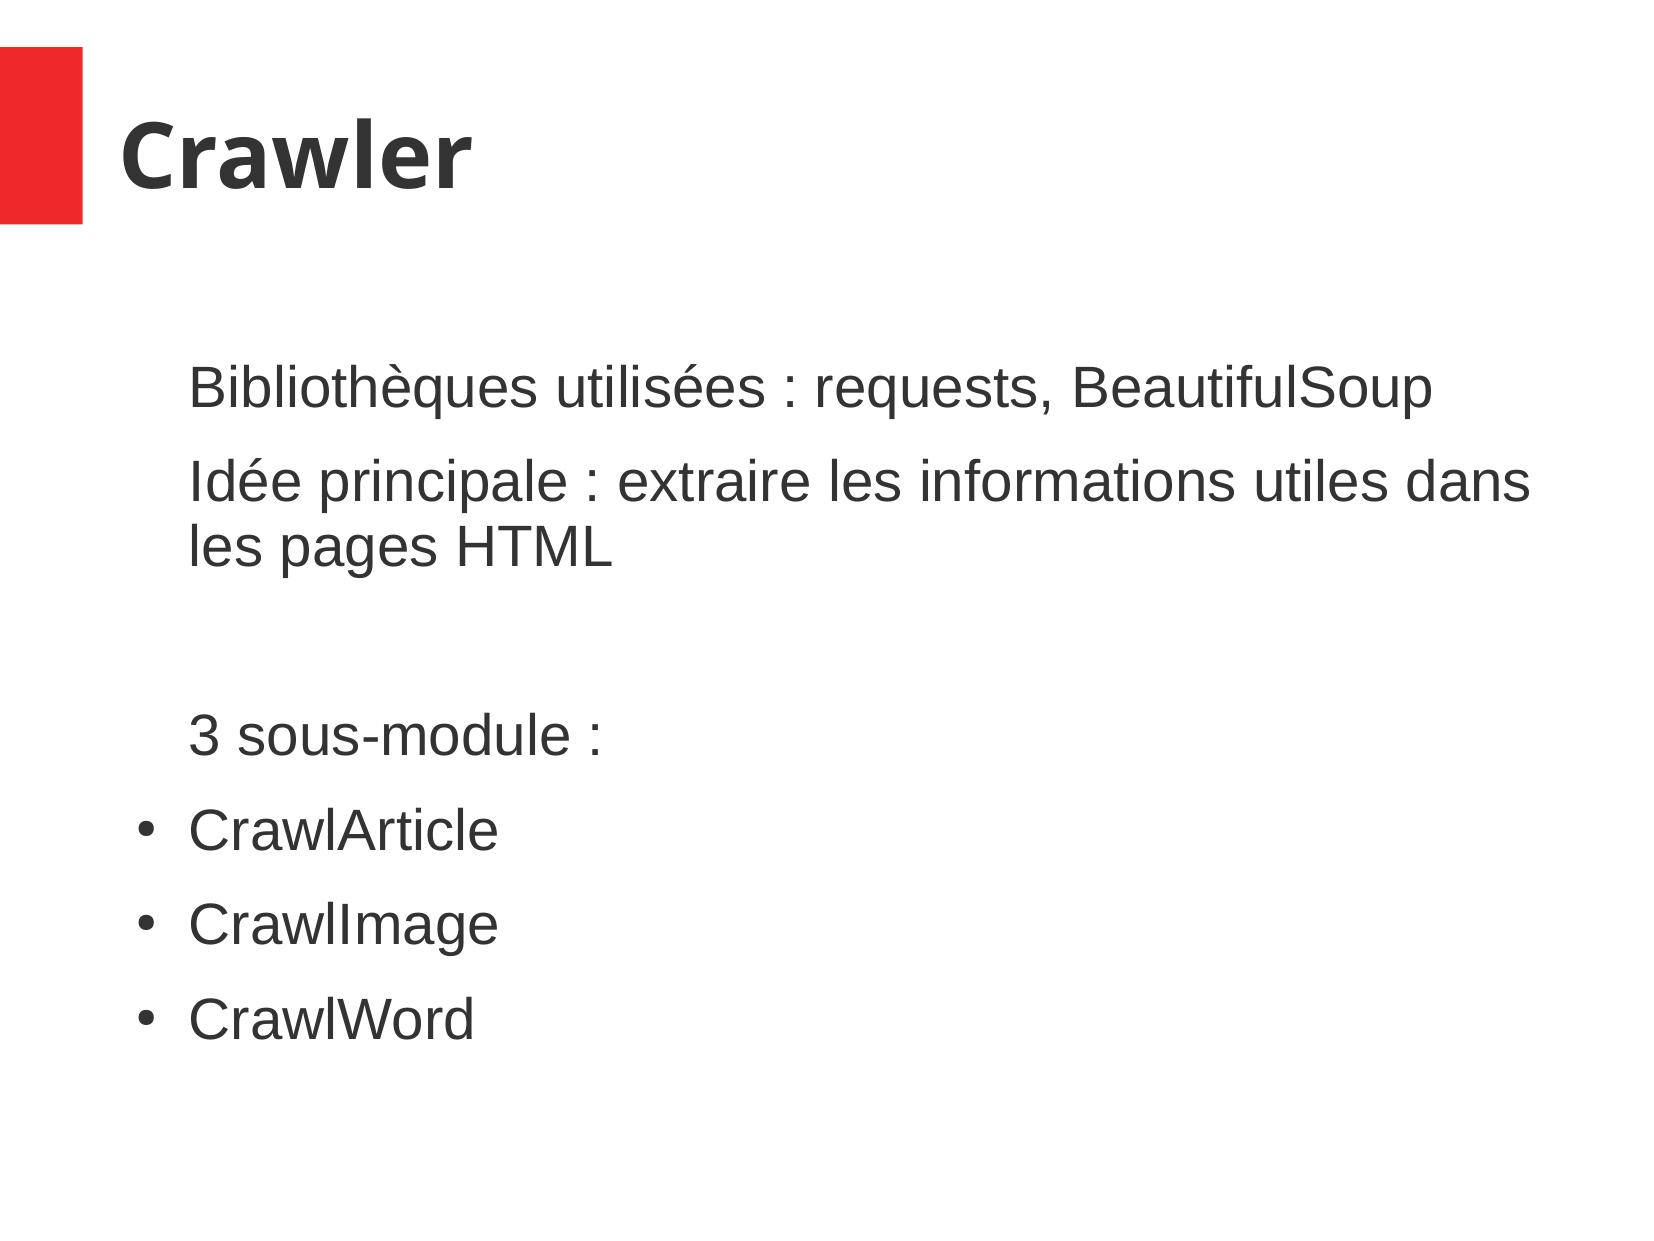

# Crawler
Bibliothèques utilisées : requests, BeautifulSoup
Idée principale : extraire les informations utiles dans les pages HTML
3 sous-module :
CrawlArticle
CrawlImage
CrawlWord